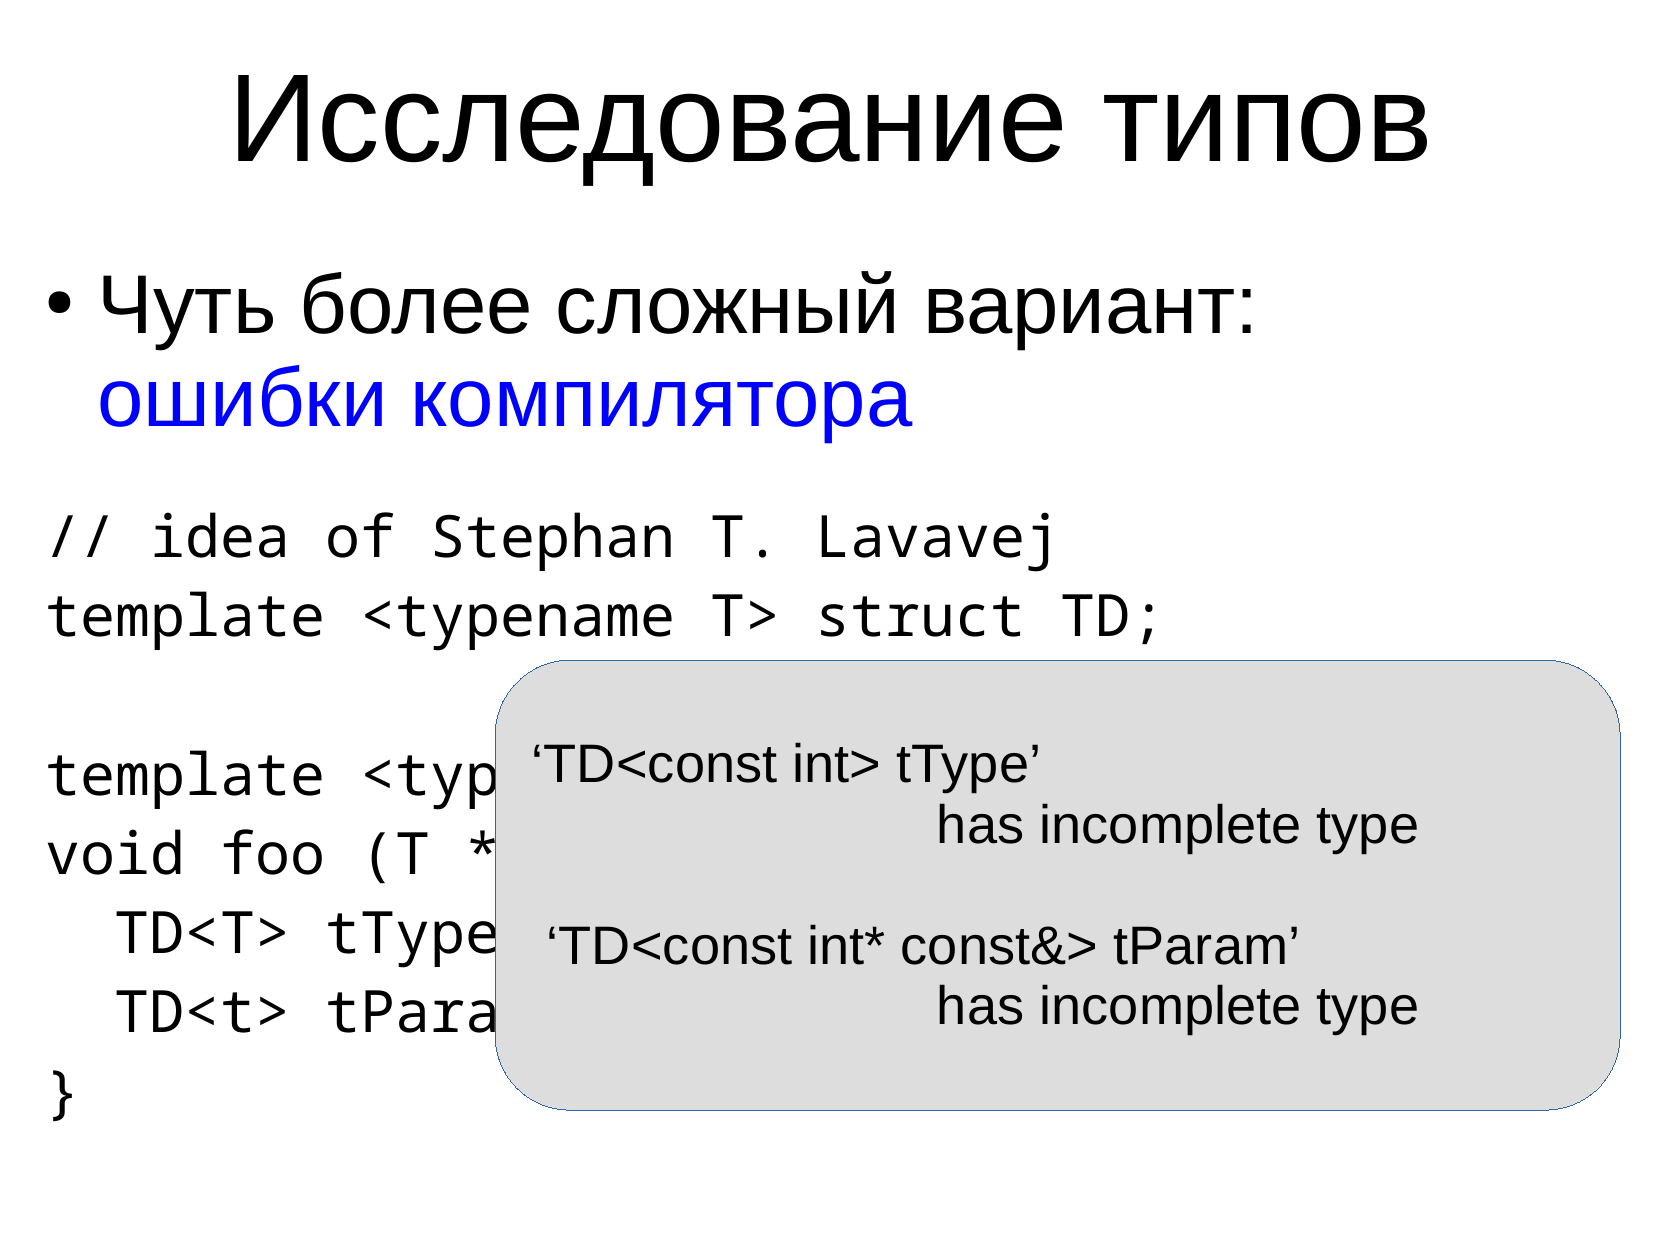

# Исследование типов
Чуть более сложный вариант:
ошибки компилятора
// idea of Stephan T. Lavavej
template <typename T> struct TD;
template <typename T>
void foo (T *const & t) {
 TD<T> tType;
 TD<t> tParam;
}
‘TD<const int> tType’
 has incomplete type
 ‘TD<const int* const&> tParam’
 has incomplete type